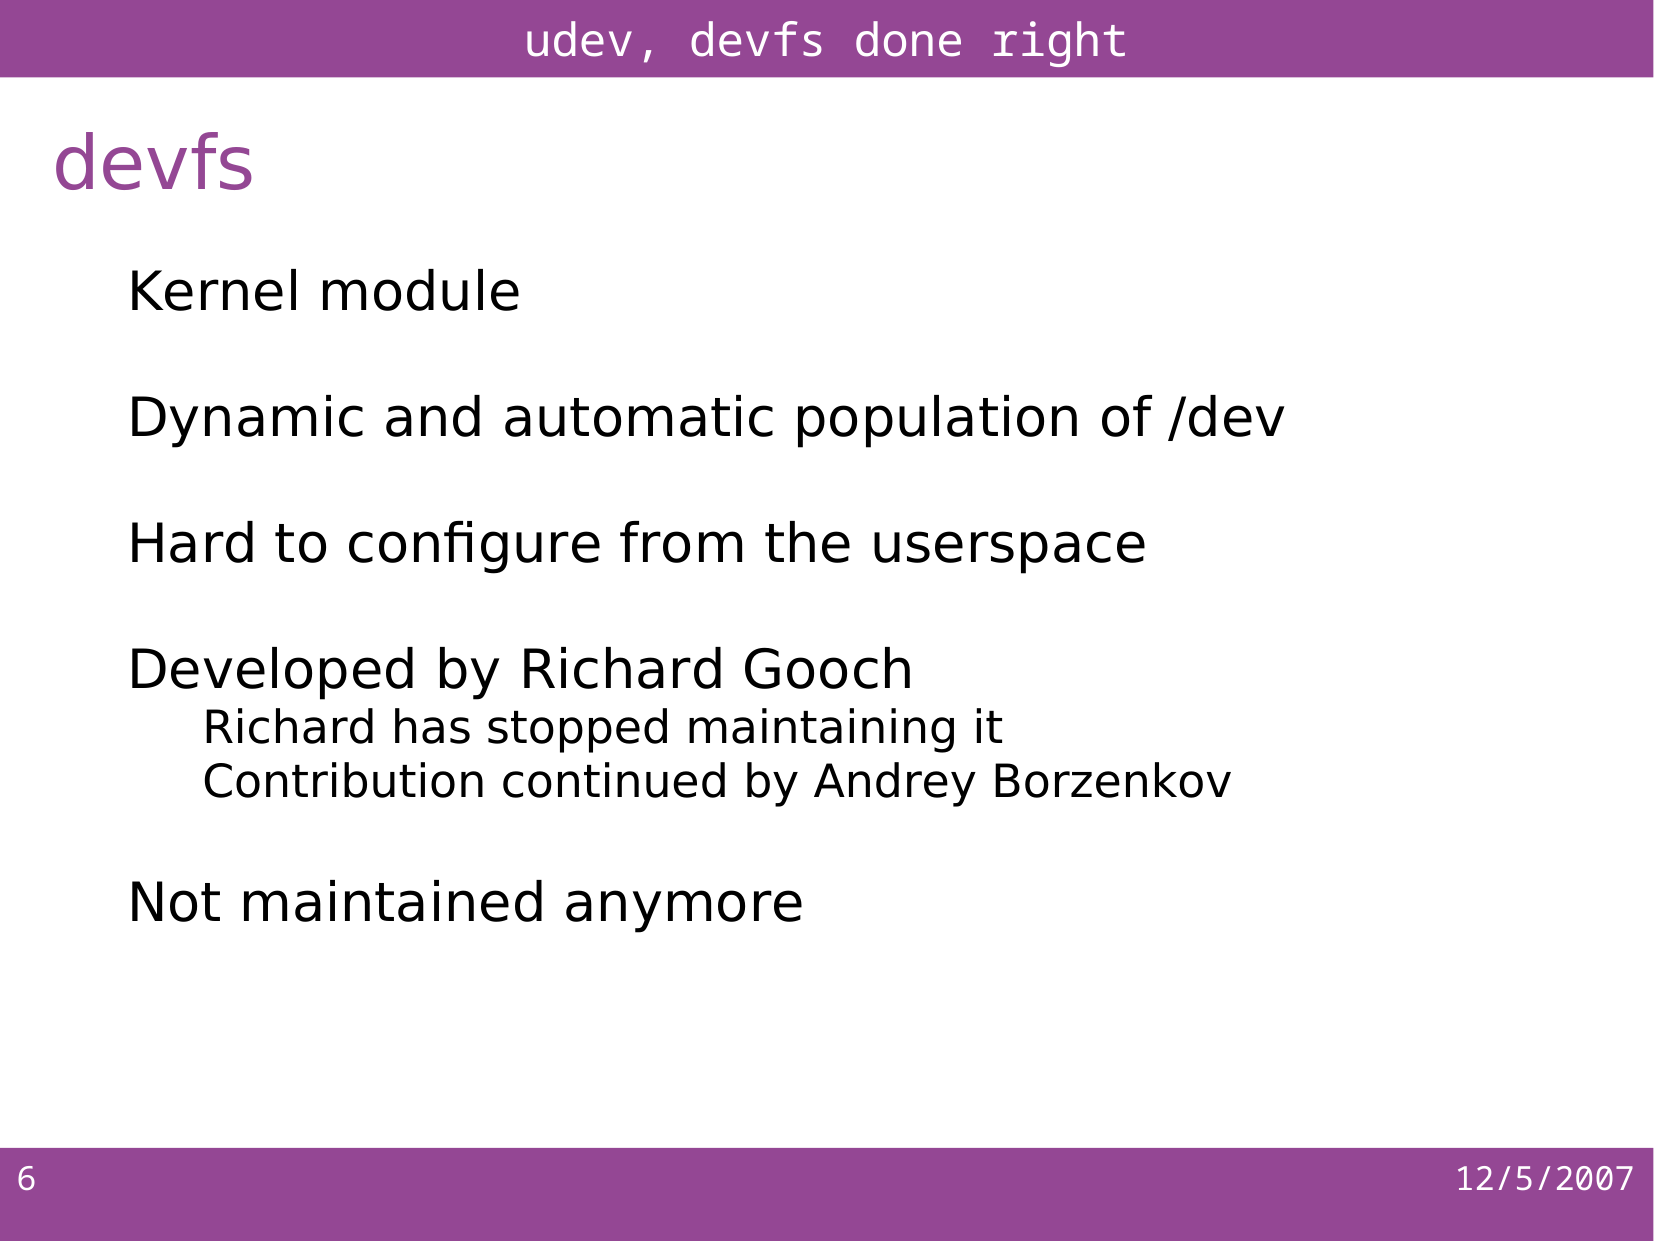

udev, devfs done right
devfs
	Kernel module
	Dynamic and automatic population of /dev
	Hard to configure from the userspace
	Developed by Richard Gooch
		Richard has stopped maintaining it
		Contribution continued by Andrey Borzenkov
	Not maintained anymore